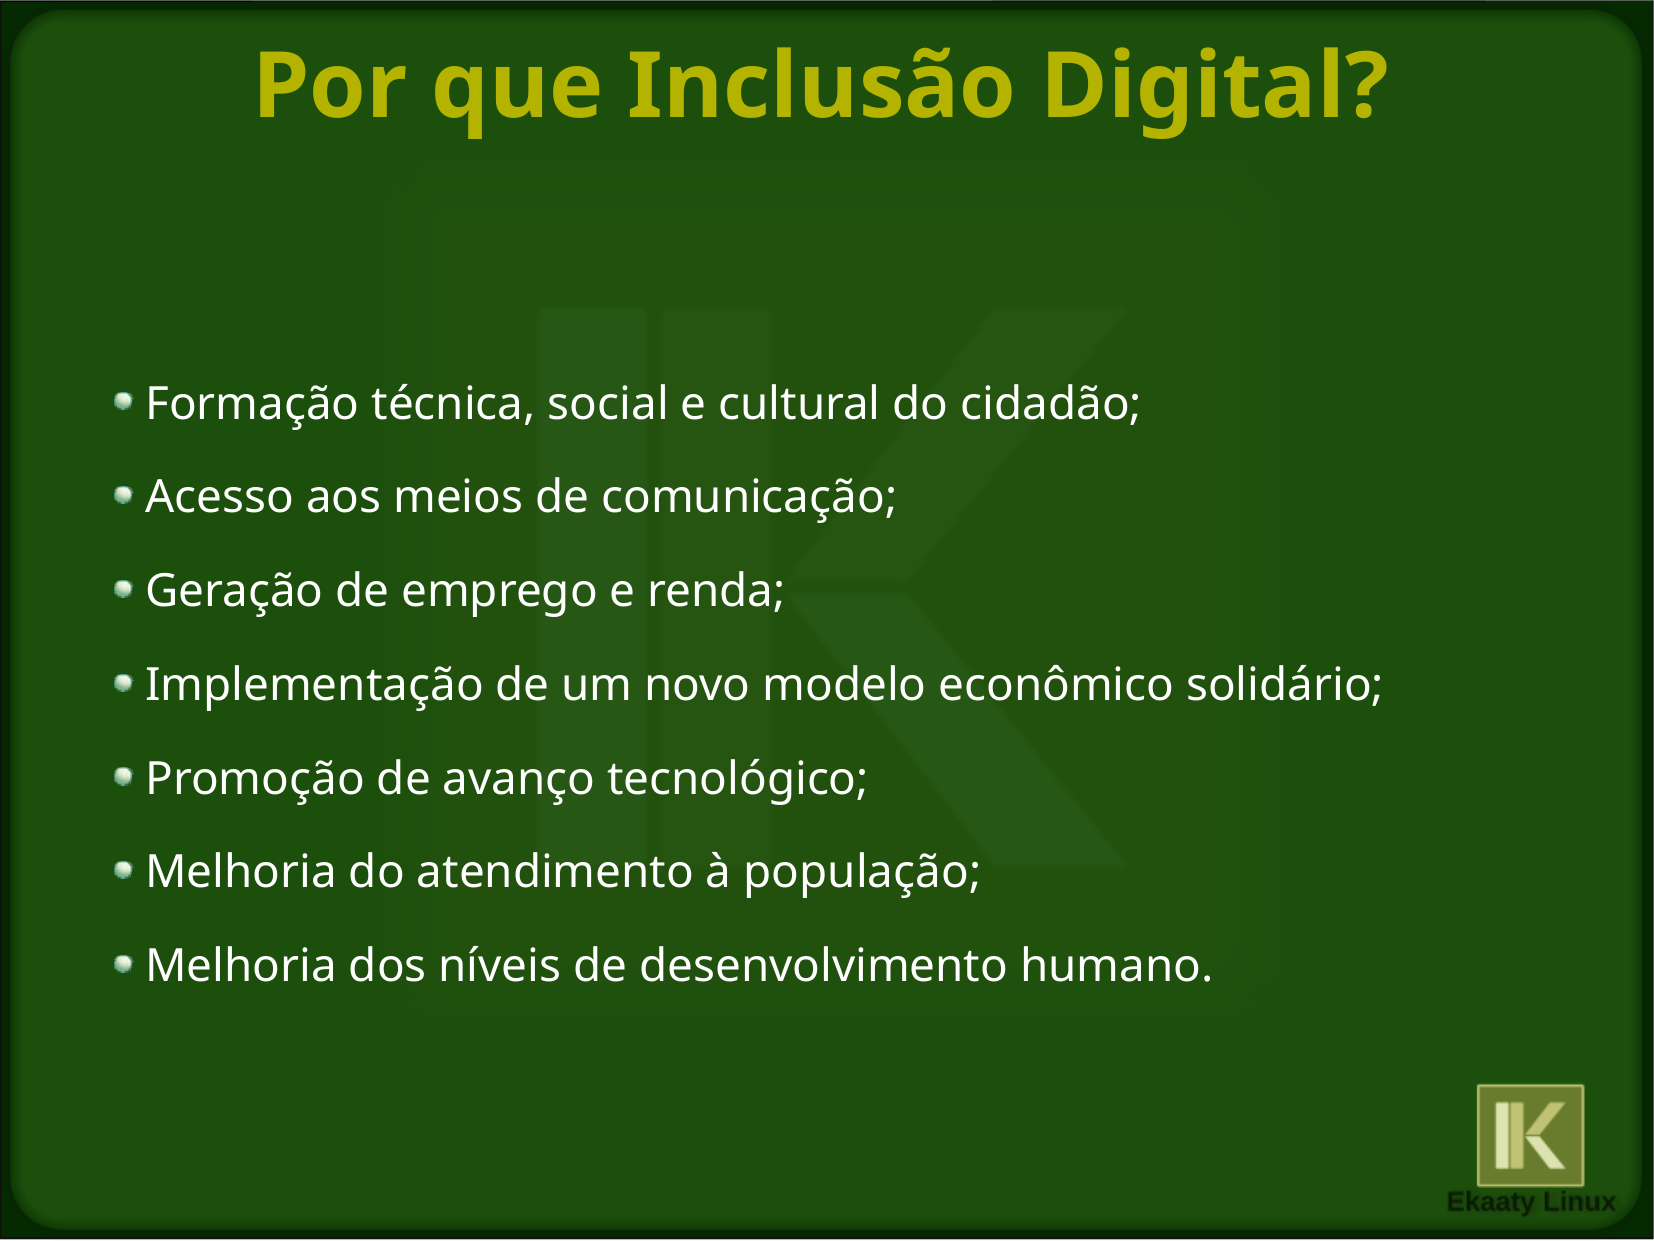

# Por que Inclusão Digital?
 Formação técnica, social e cultural do cidadão;
 Acesso aos meios de comunicação;
 Geração de emprego e renda;
 Implementação de um novo modelo econômico solidário;
 Promoção de avanço tecnológico;
 Melhoria do atendimento à população;
 Melhoria dos níveis de desenvolvimento humano.